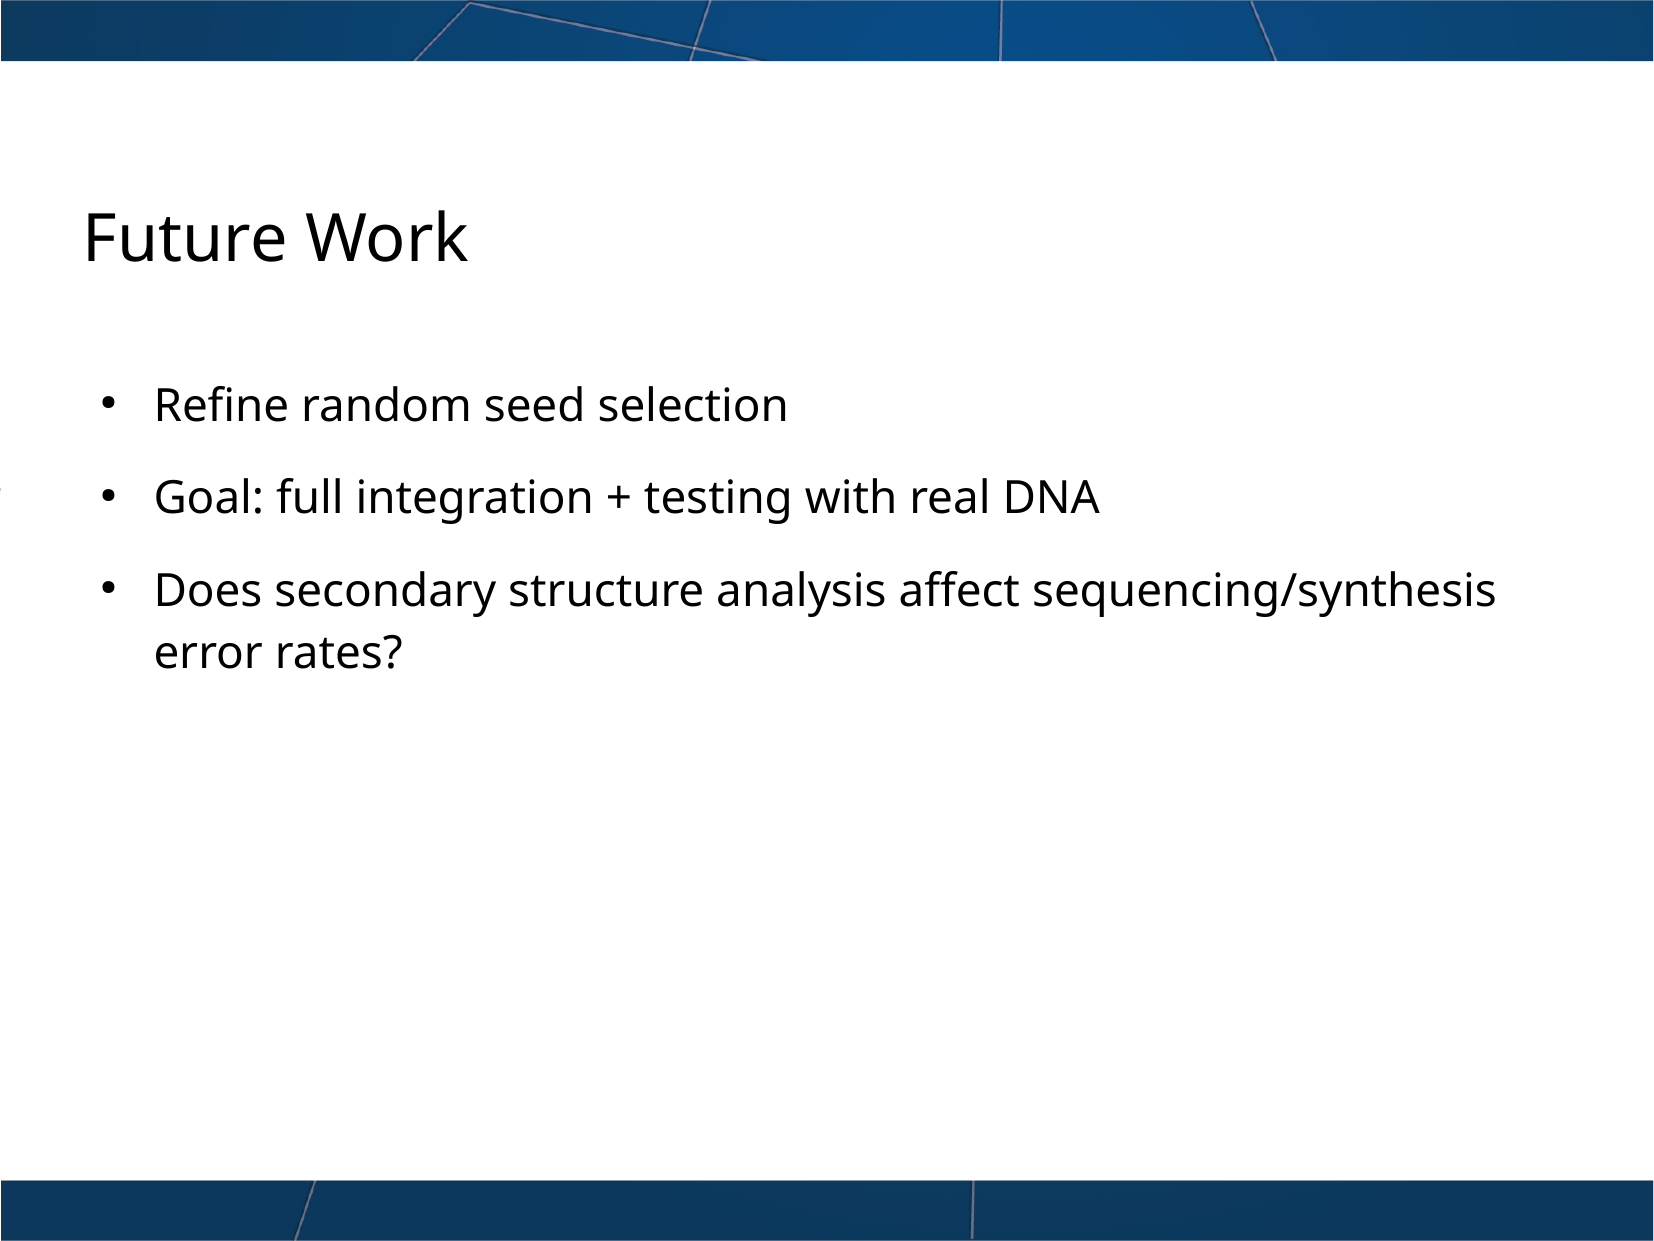

# Future Work
Refine random seed selection
Goal: full integration + testing with real DNA
Does secondary structure analysis affect sequencing/synthesis error rates?